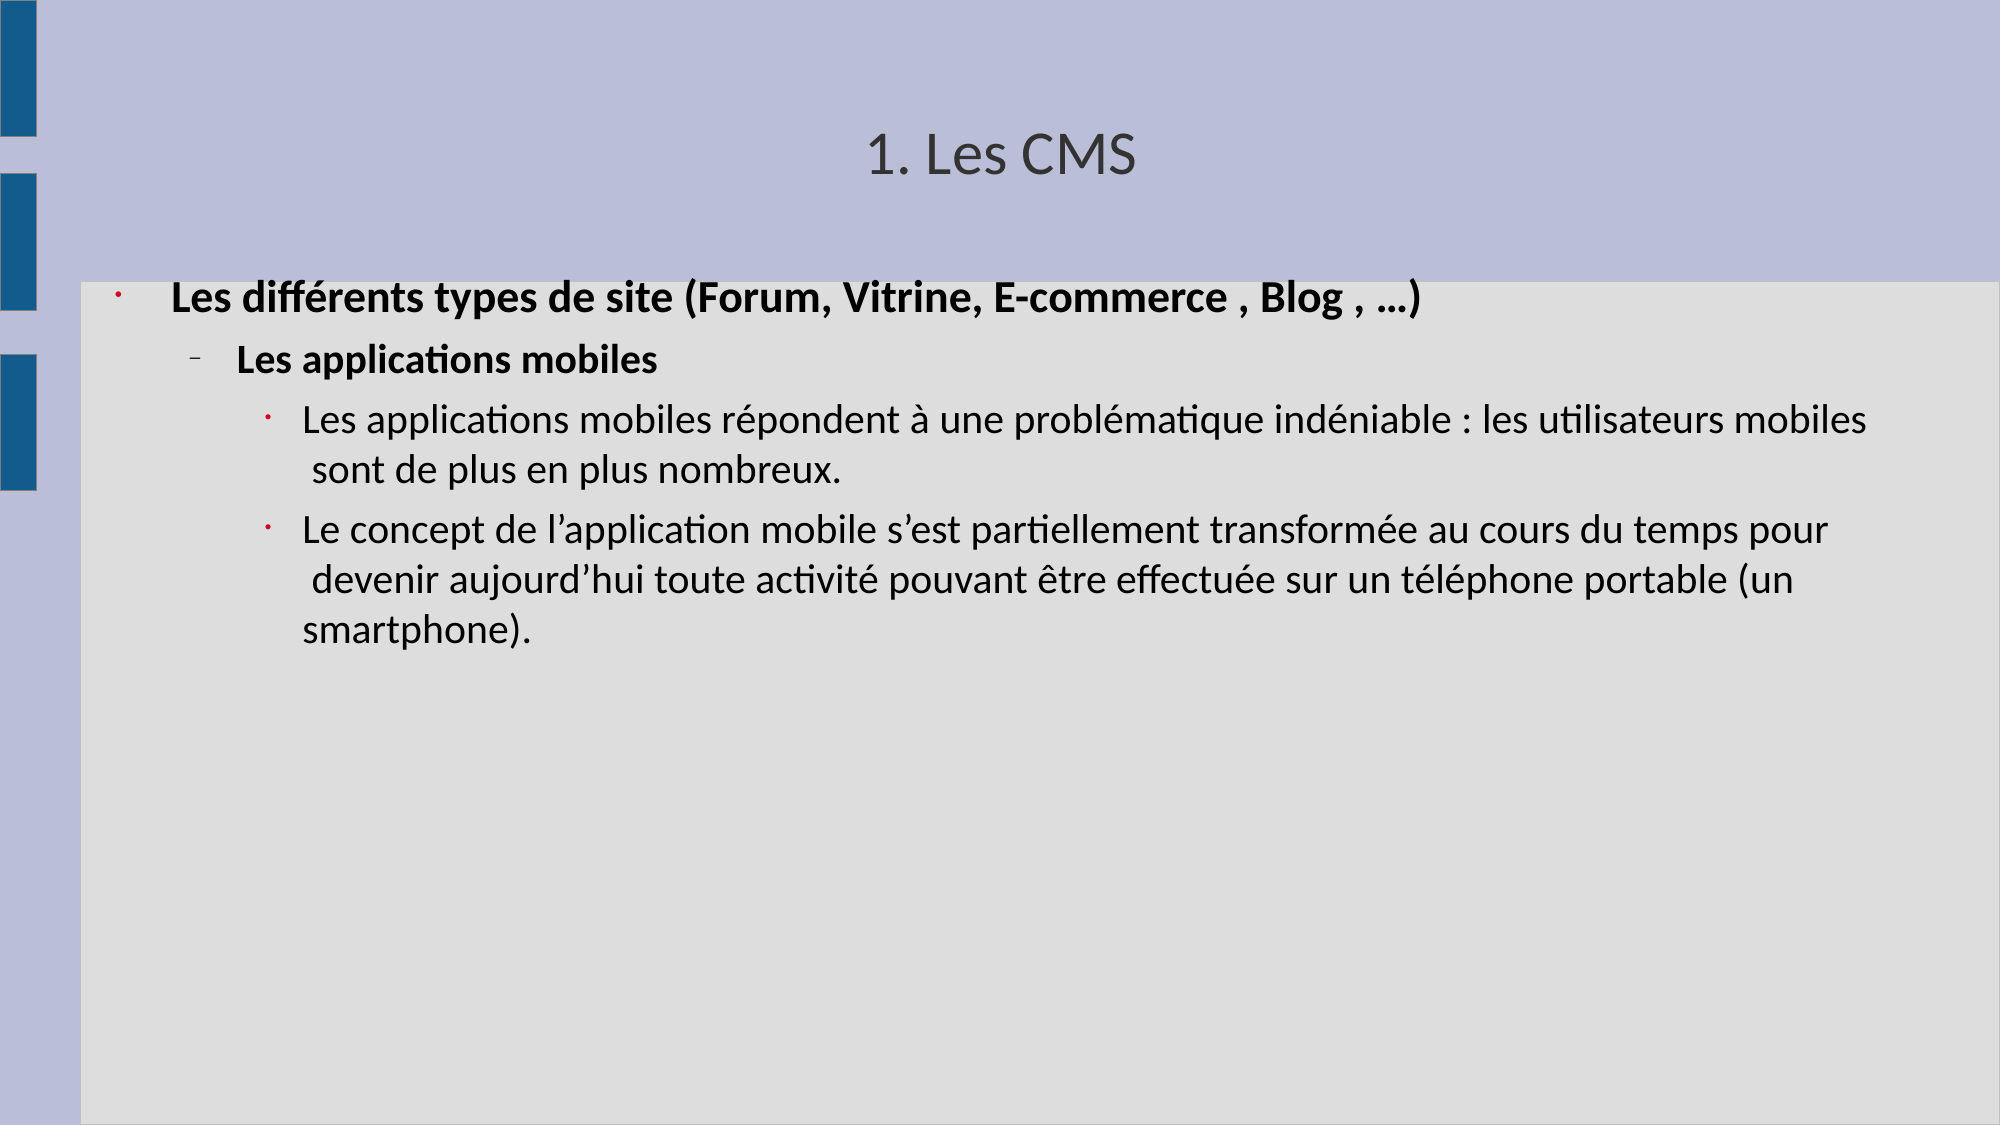

# 1. Les CMS
Les différents types de site (Forum, Vitrine, E-commerce , Blog , …)
Les applications mobiles
Les applications mobiles répondent à une problématique indéniable : les utilisateurs mobiles sont de plus en plus nombreux.
Le concept de l’application mobile s’est partiellement transformée au cours du temps pour devenir aujourd’hui toute activité pouvant être effectuée sur un téléphone portable (un smartphone).